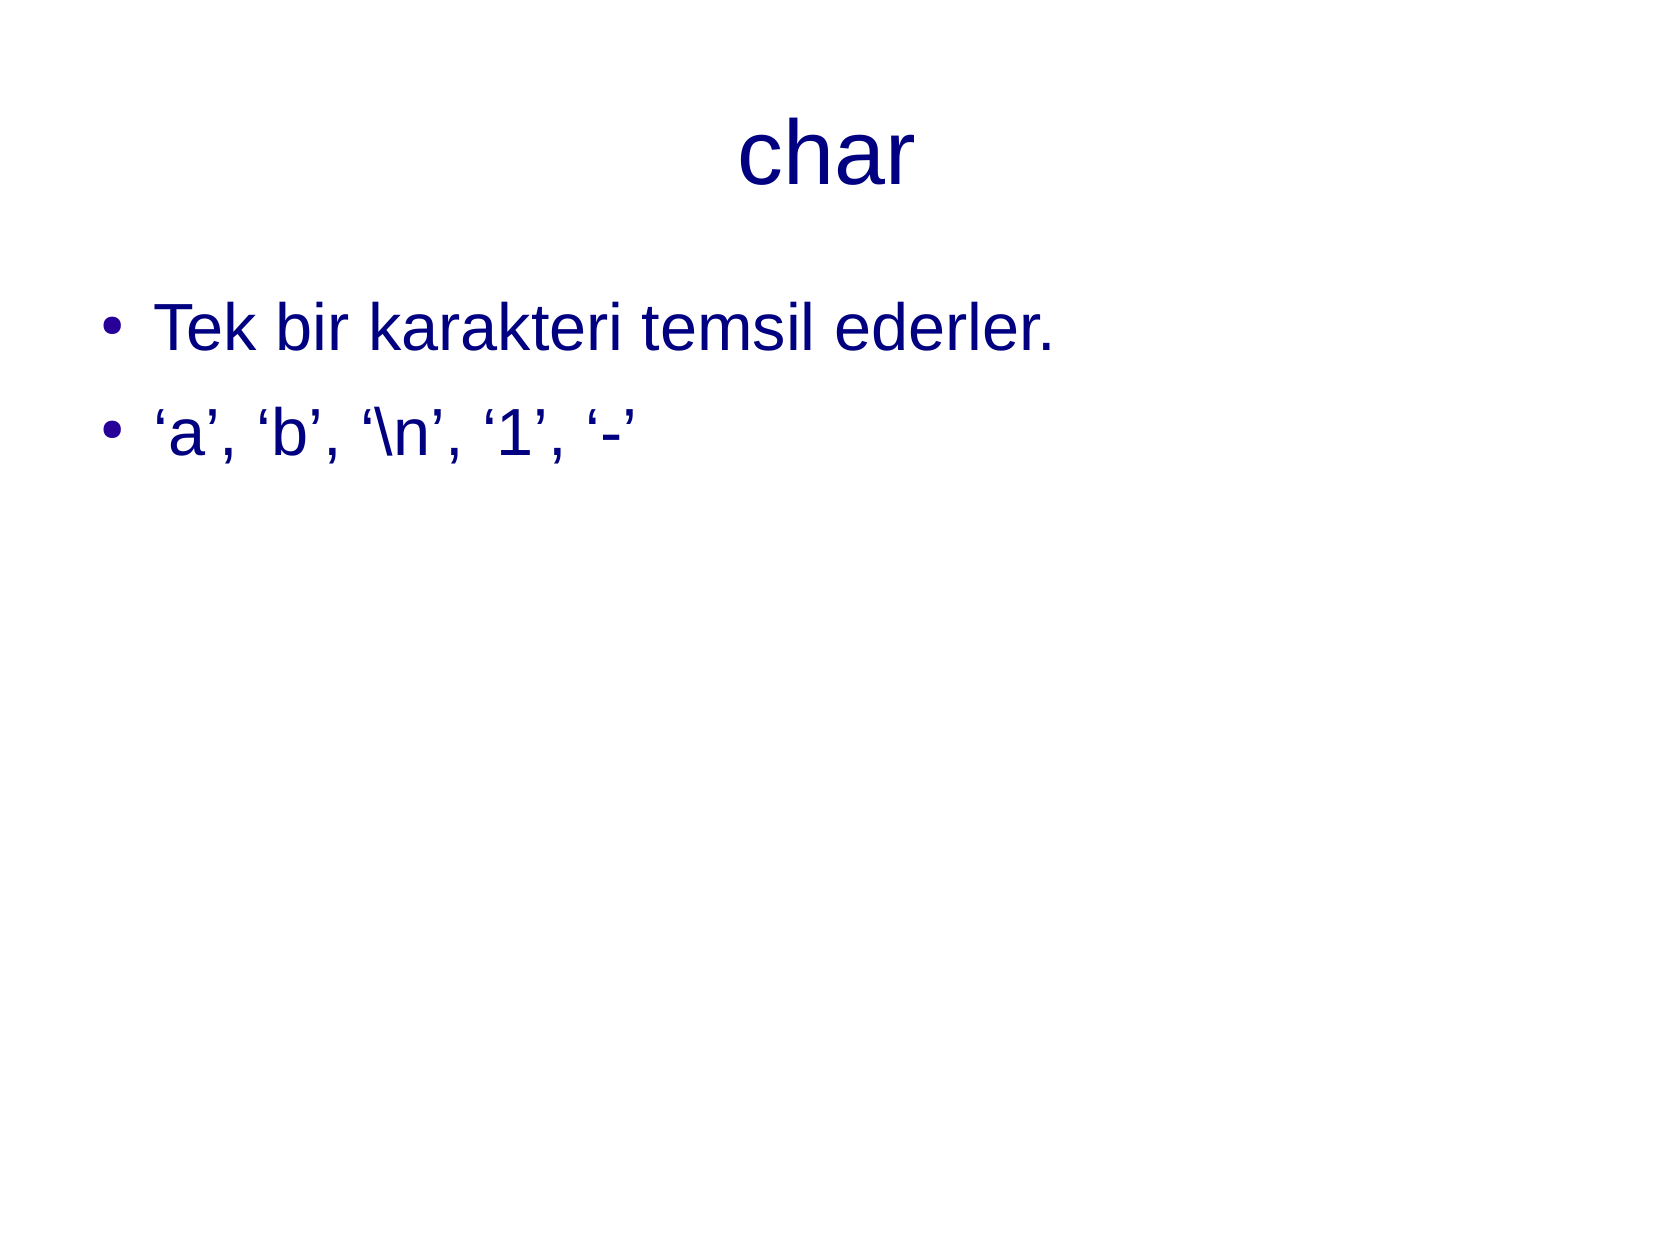

# char
Tek bir karakteri temsil ederler.
‘a’, ‘b’, ‘\n’, ‘1’, ‘-’